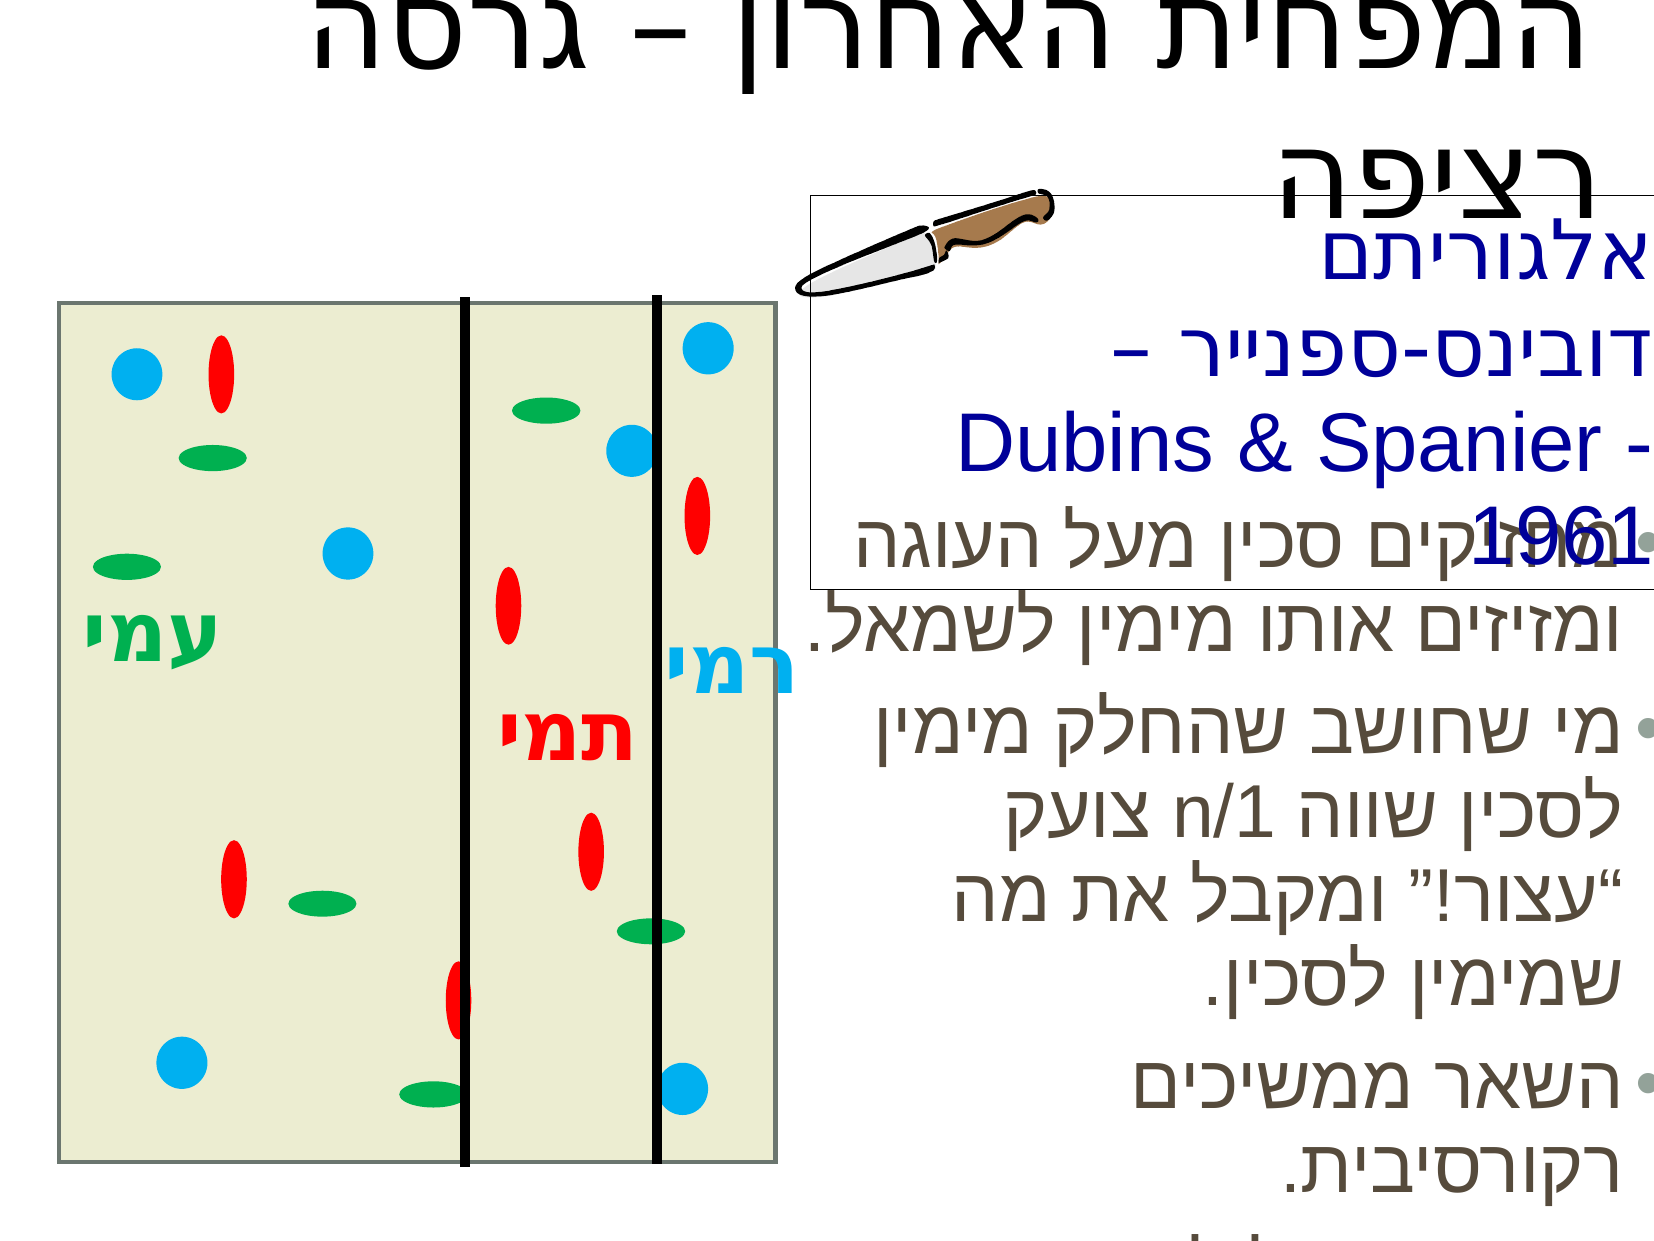

# המפחית האחרון – גרסה רציפה
אלגוריתם דובינס-ספנייר – Dubins & Spanier -
1961
מחזיקים סכין מעל העוגה ומזיזים אותו מימין לשמאל.
מי שחושב שהחלק מימין לסכין שווה 1/n צועק “עצור!” ומקבל את מה שמימין לסכין.
השאר ממשיכים רקורסיבית.
יותר נוח וקל למשתמש – אבל לא יותר מהיר חישובית.
עמי
רמי
תמי